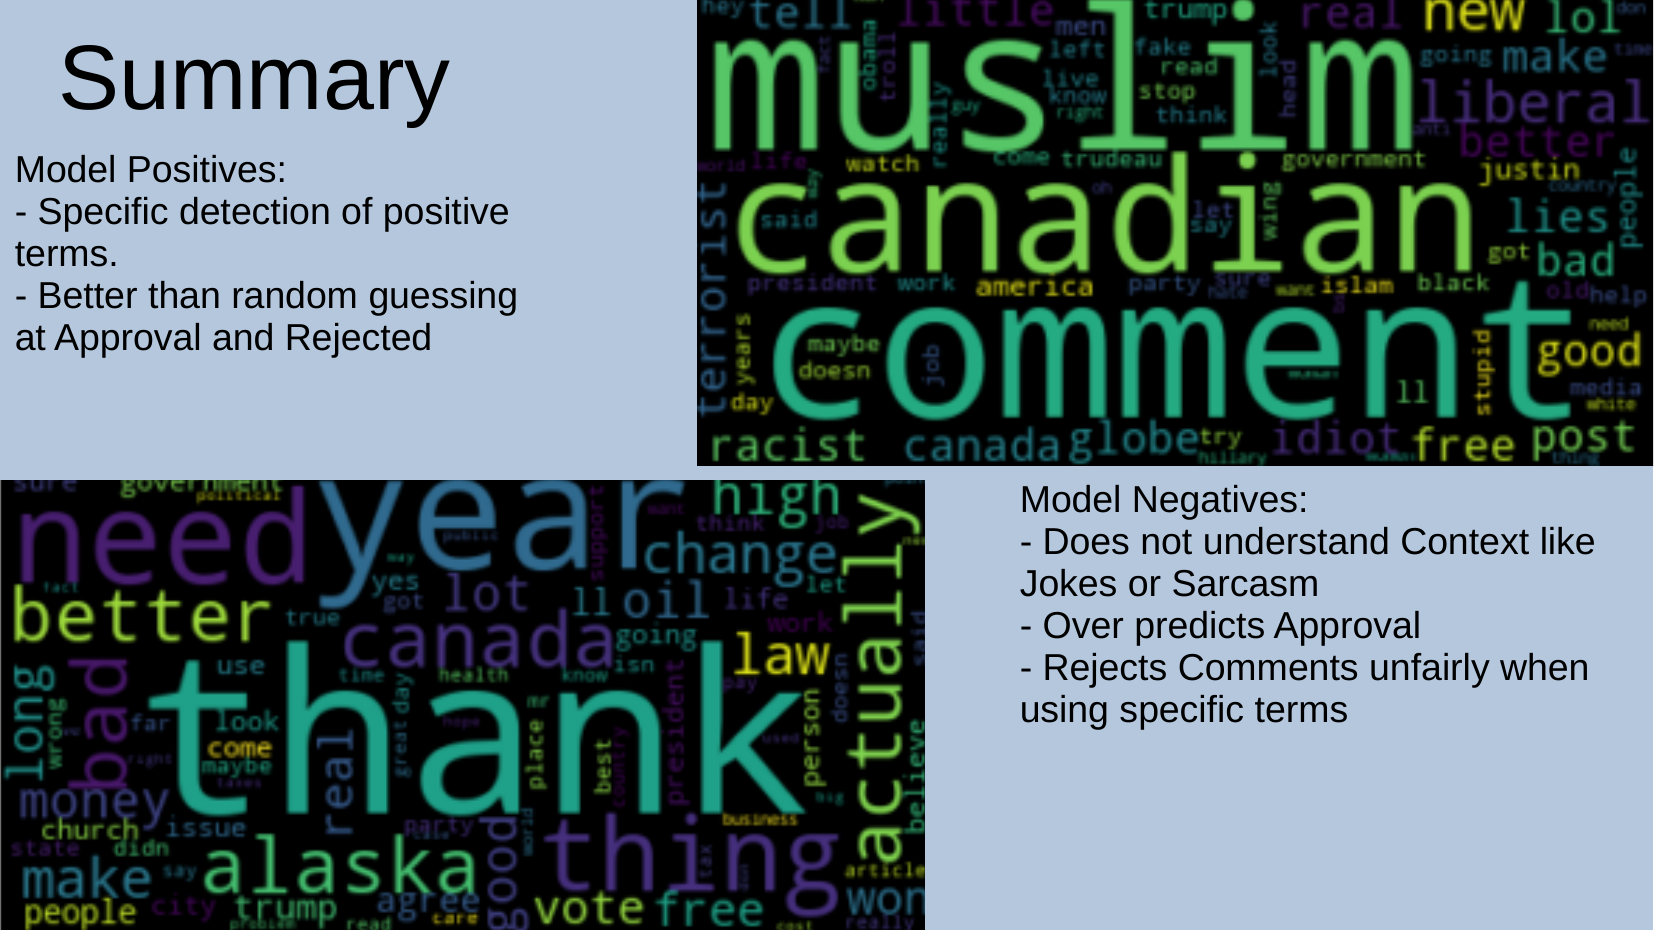

# Summary
Model Positives:
- Specific detection of positive terms.
- Better than random guessing at Approval and Rejected
Model Negatives:
- Does not understand Context like Jokes or Sarcasm
- Over predicts Approval
- Rejects Comments unfairly when using specific terms